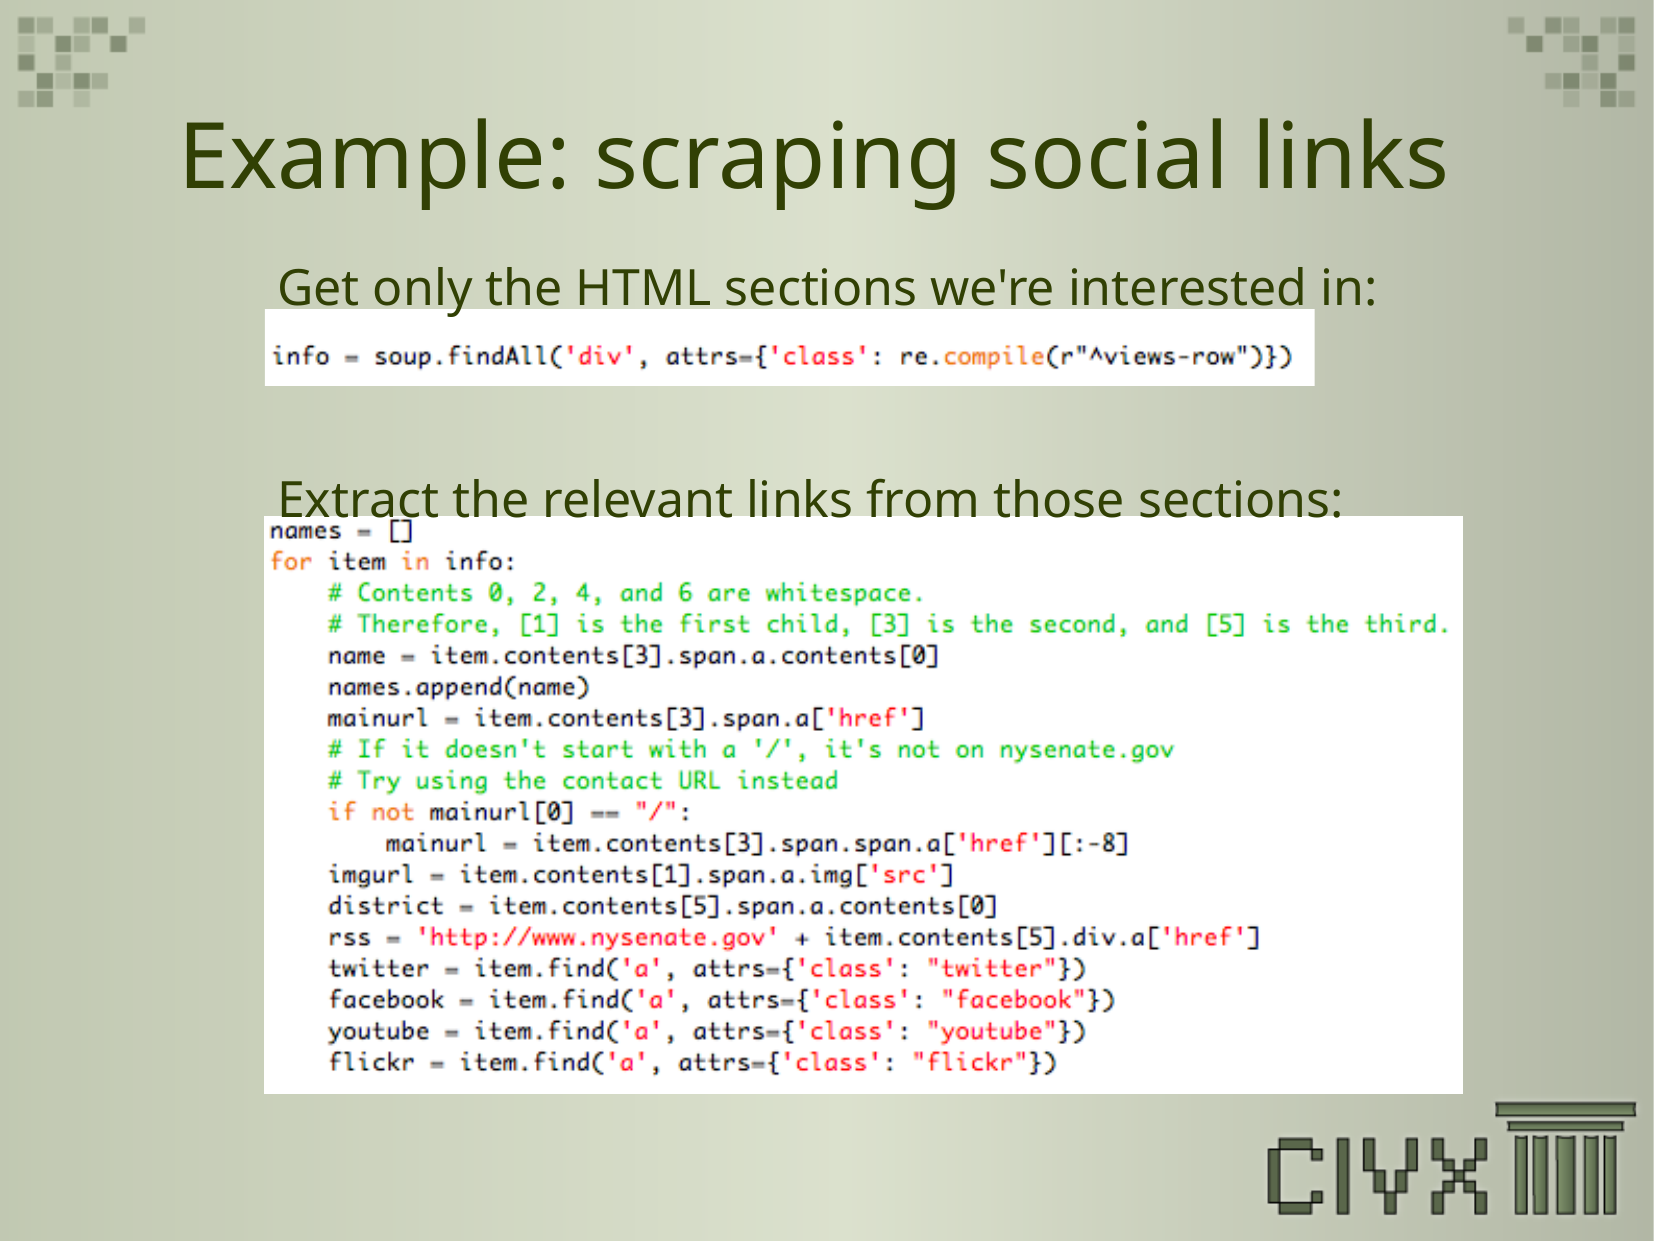

# Example: scraping social links
Get only the HTML sections we're interested in:
Extract the relevant links from those sections: